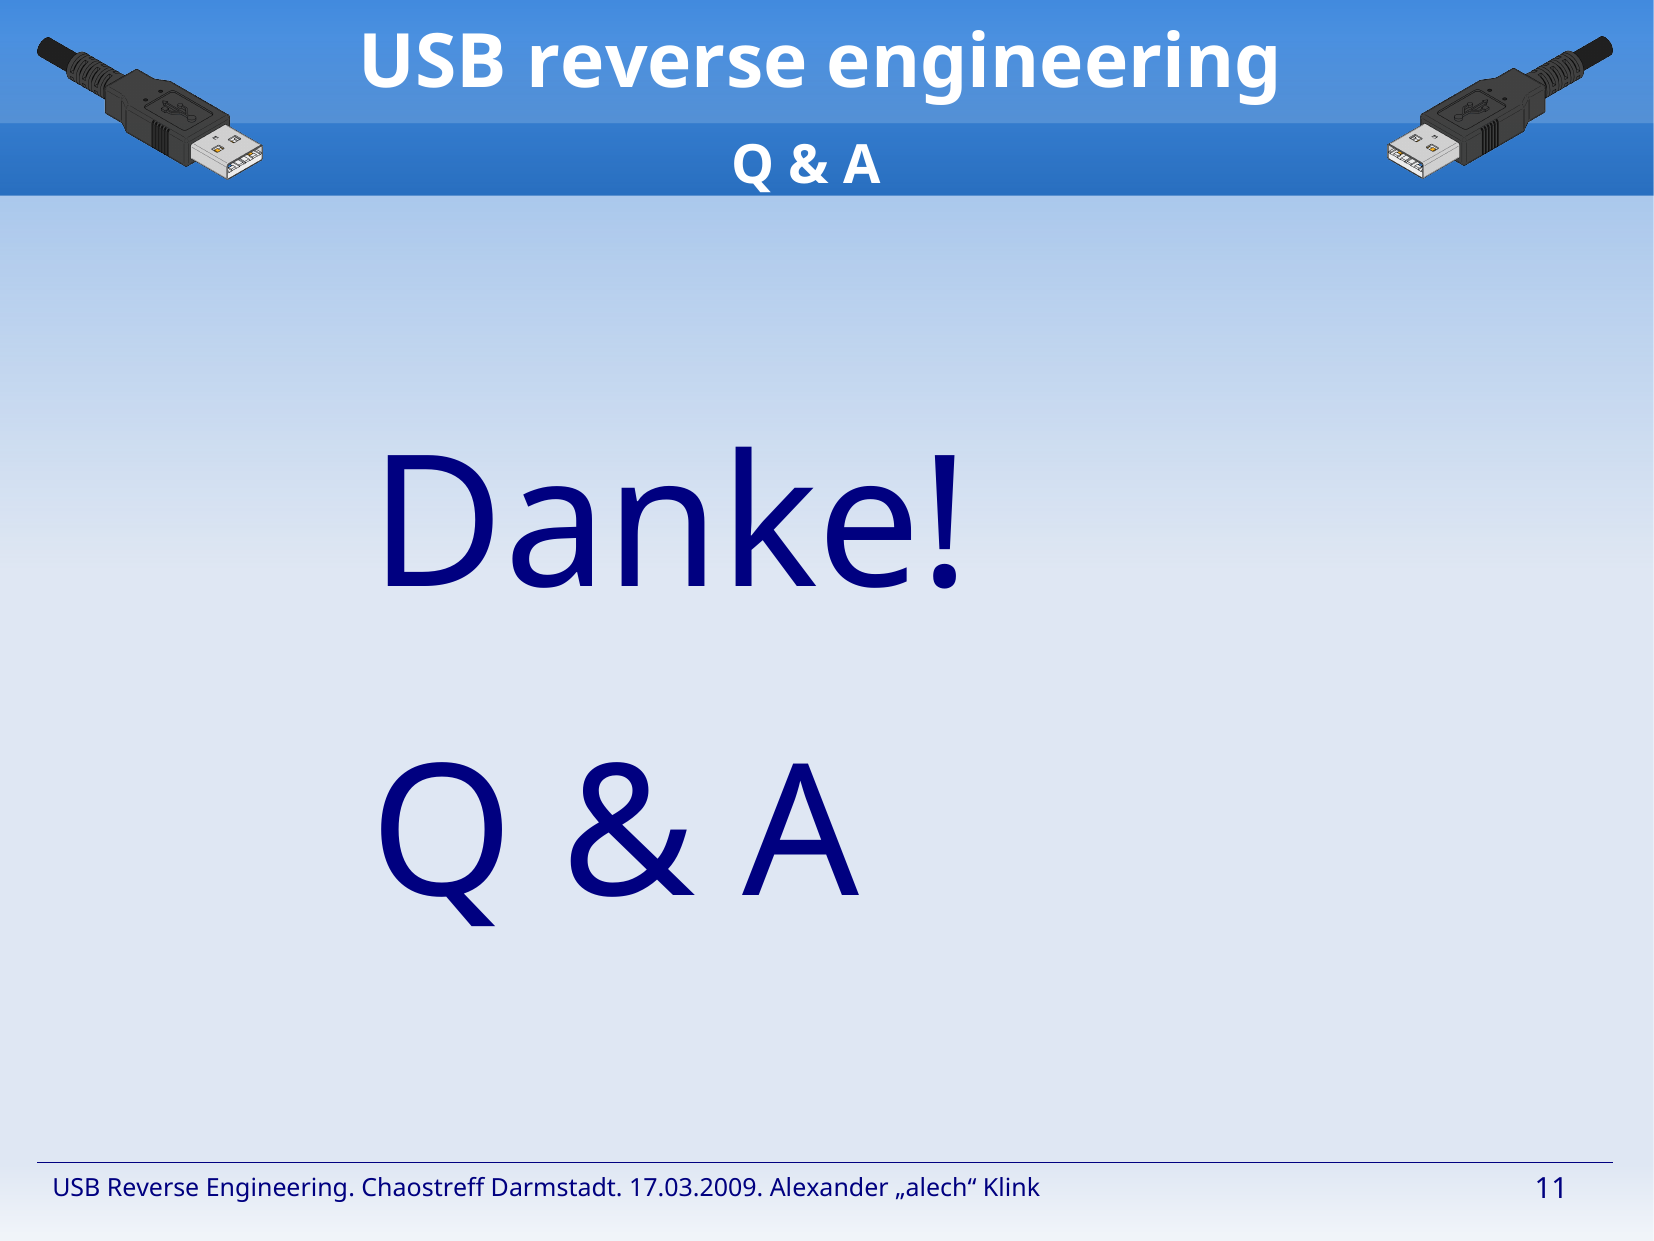

# USB reverse engineering
Q & A
Danke!
Q & A
USB Reverse Engineering. Chaostreff Darmstadt. 17.03.2009. Alexander „alech“ Klink